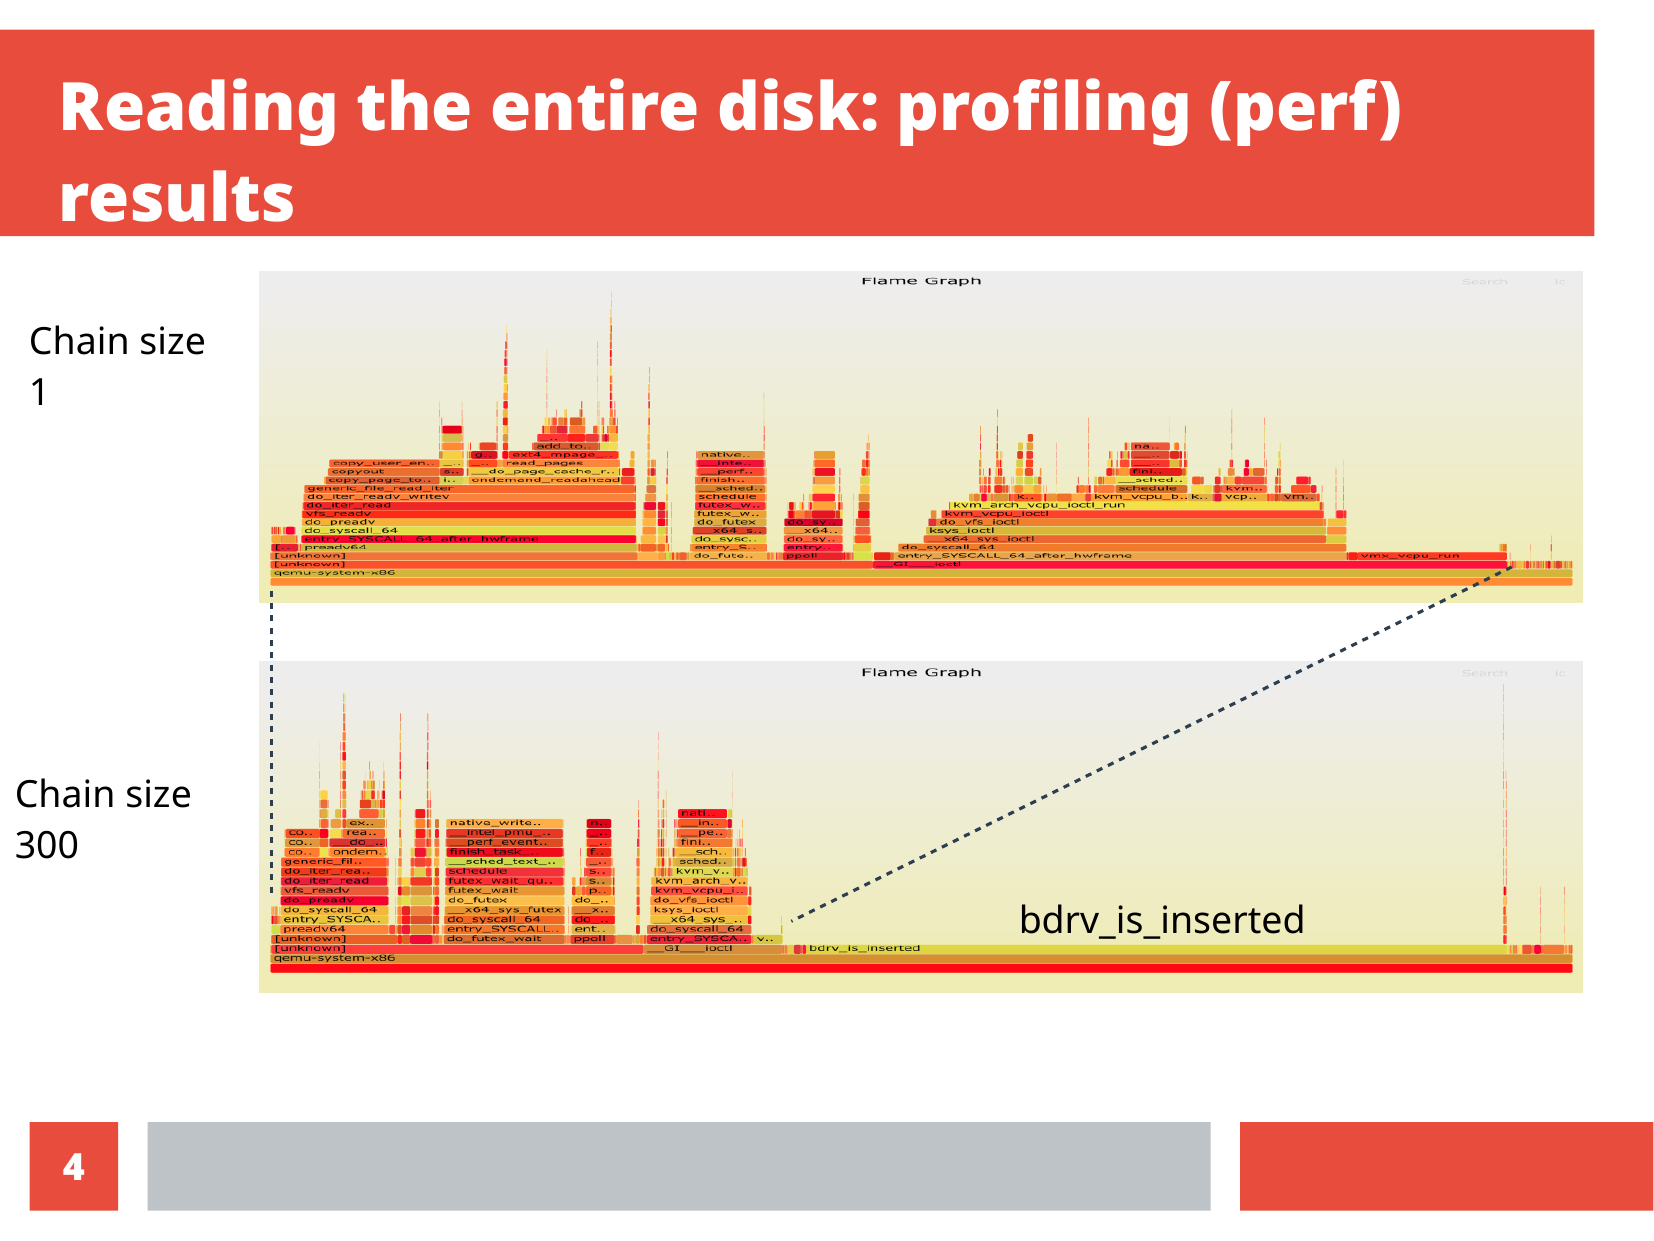

# Reading the entire disk: profiling (perf) results
Chain size
1
Chain size
300
bdrv_is_inserted
4